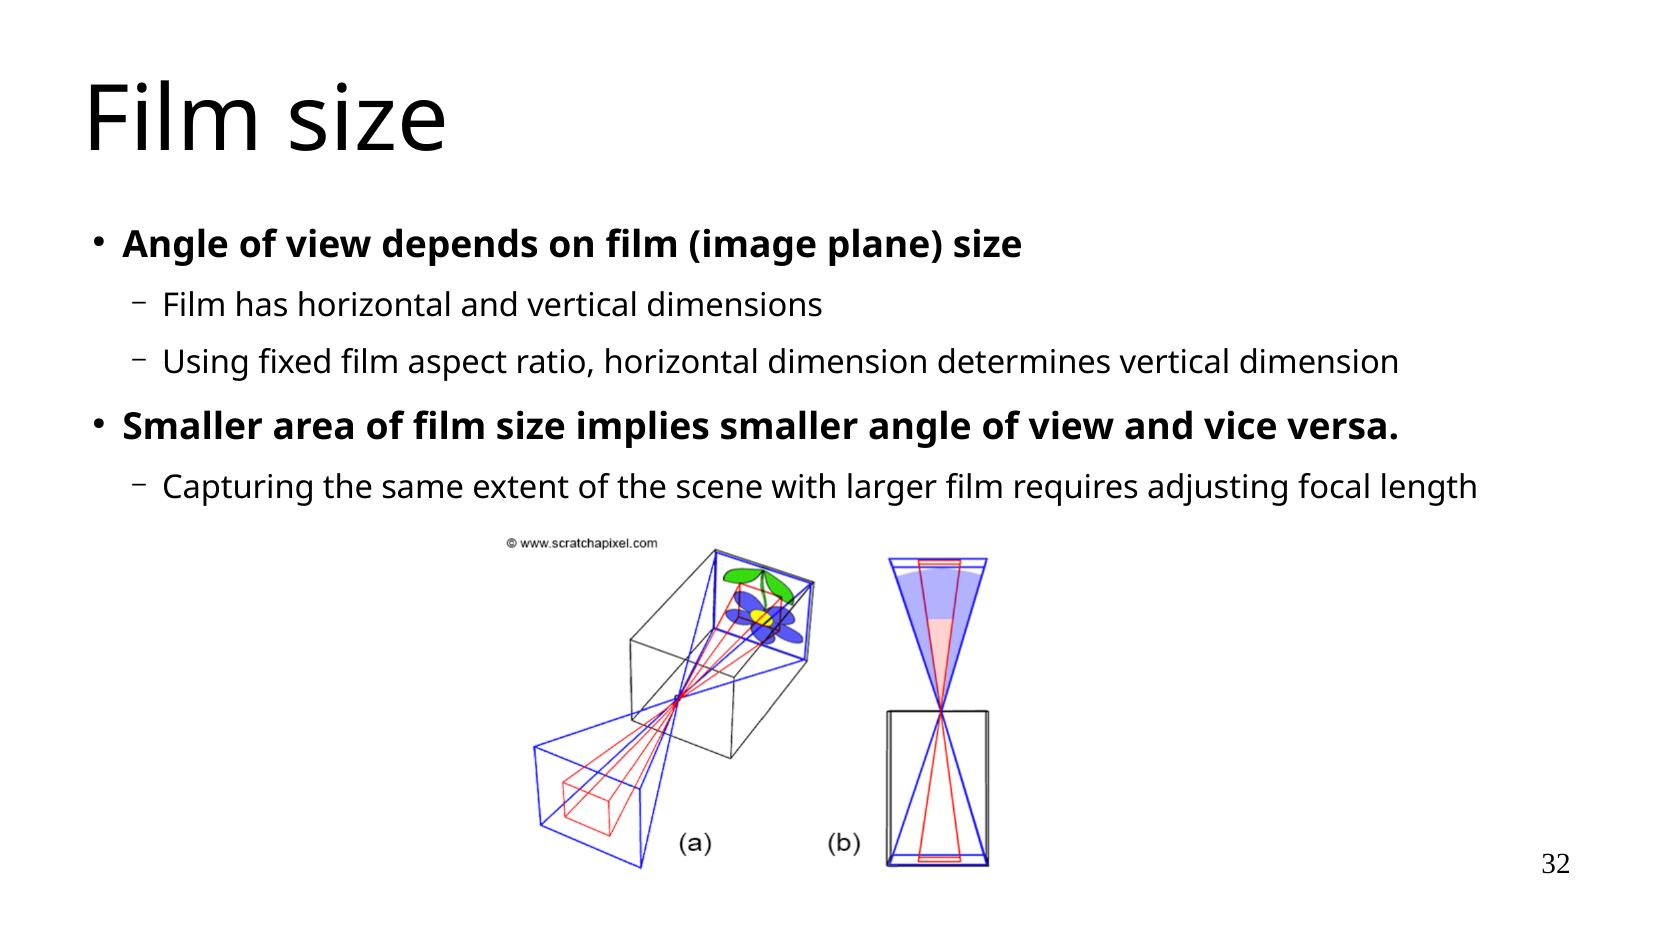

# Film size
Angle of view depends on film (image plane) size
Film has horizontal and vertical dimensions
Using fixed film aspect ratio, horizontal dimension determines vertical dimension
Smaller area of film size implies smaller angle of view and vice versa.
Capturing the same extent of the scene with larger film requires adjusting focal length
32